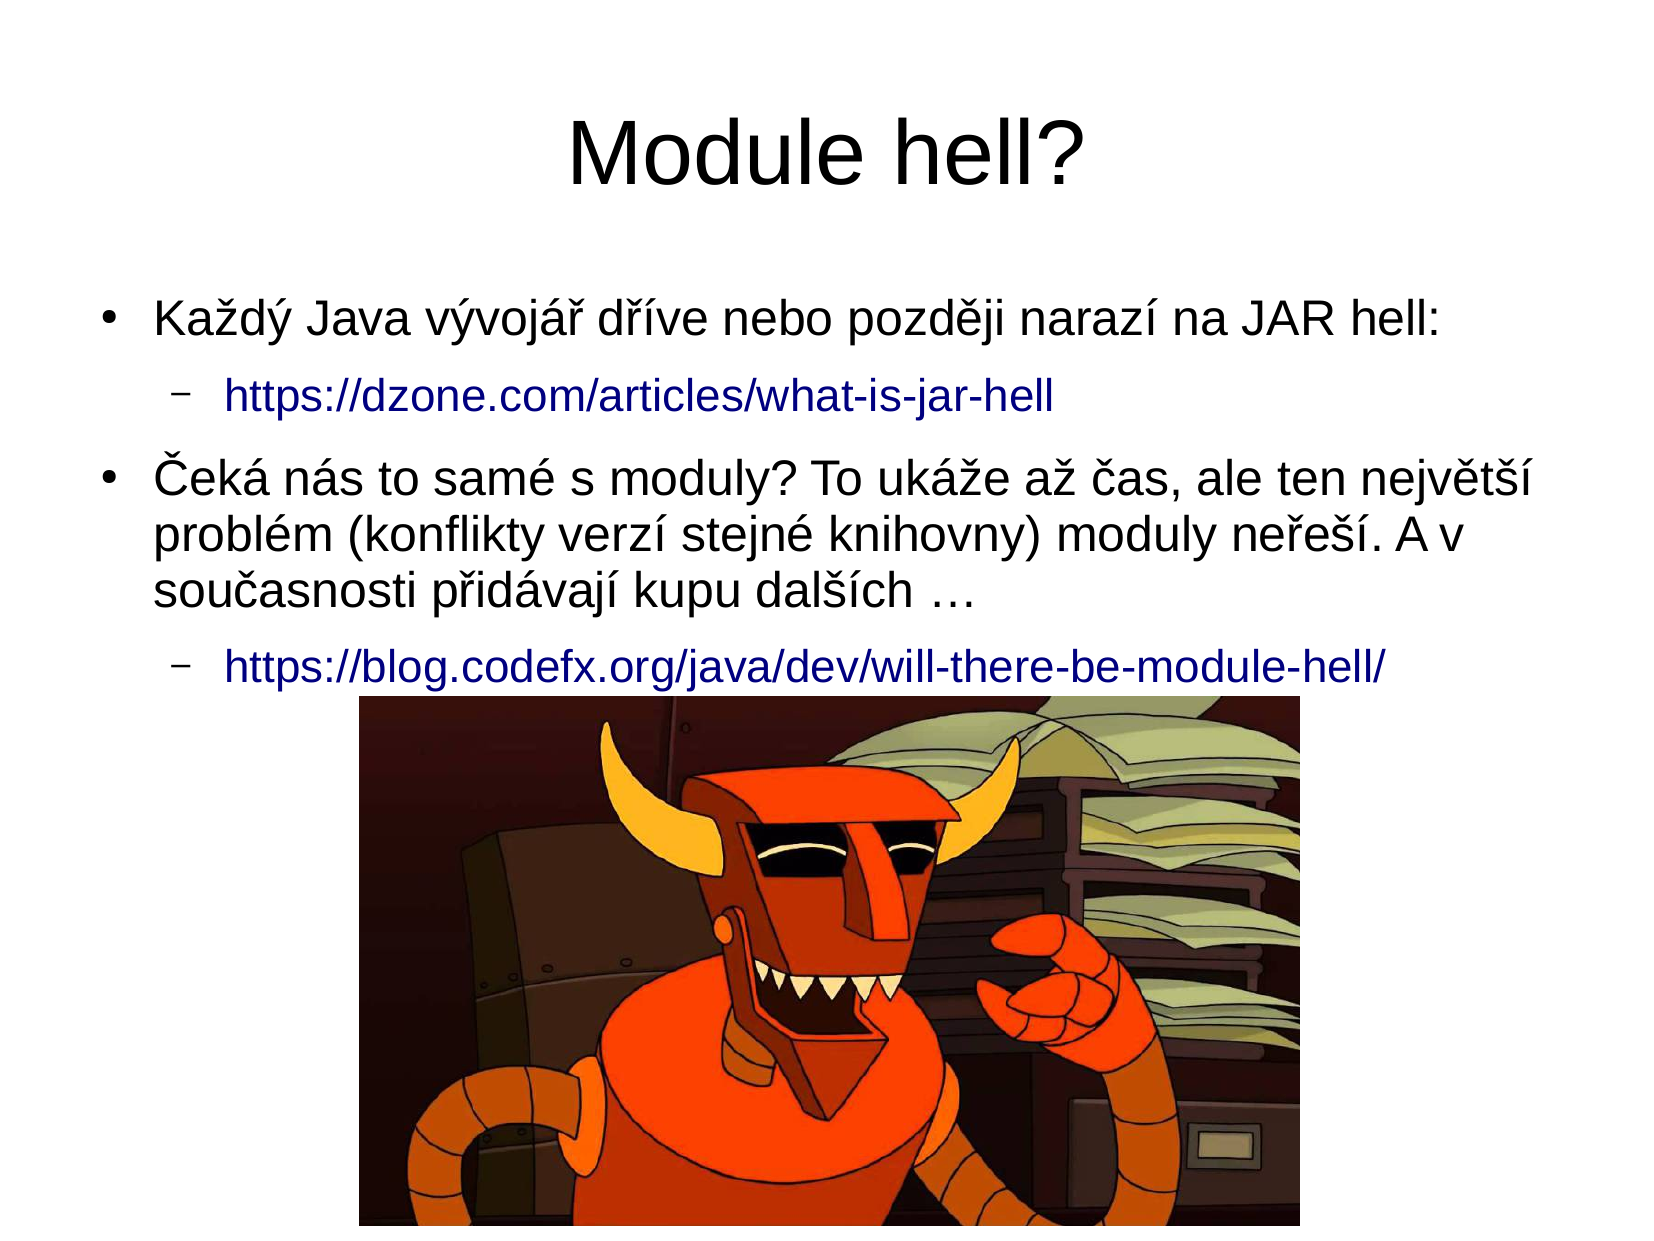

# Module hell?
Každý Java vývojář dříve nebo později narazí na JAR hell:
https://dzone.com/articles/what-is-jar-hell
Čeká nás to samé s moduly? To ukáže až čas, ale ten největší problém (konflikty verzí stejné knihovny) moduly neřeší. A v současnosti přidávají kupu dalších …
https://blog.codefx.org/java/dev/will-there-be-module-hell/